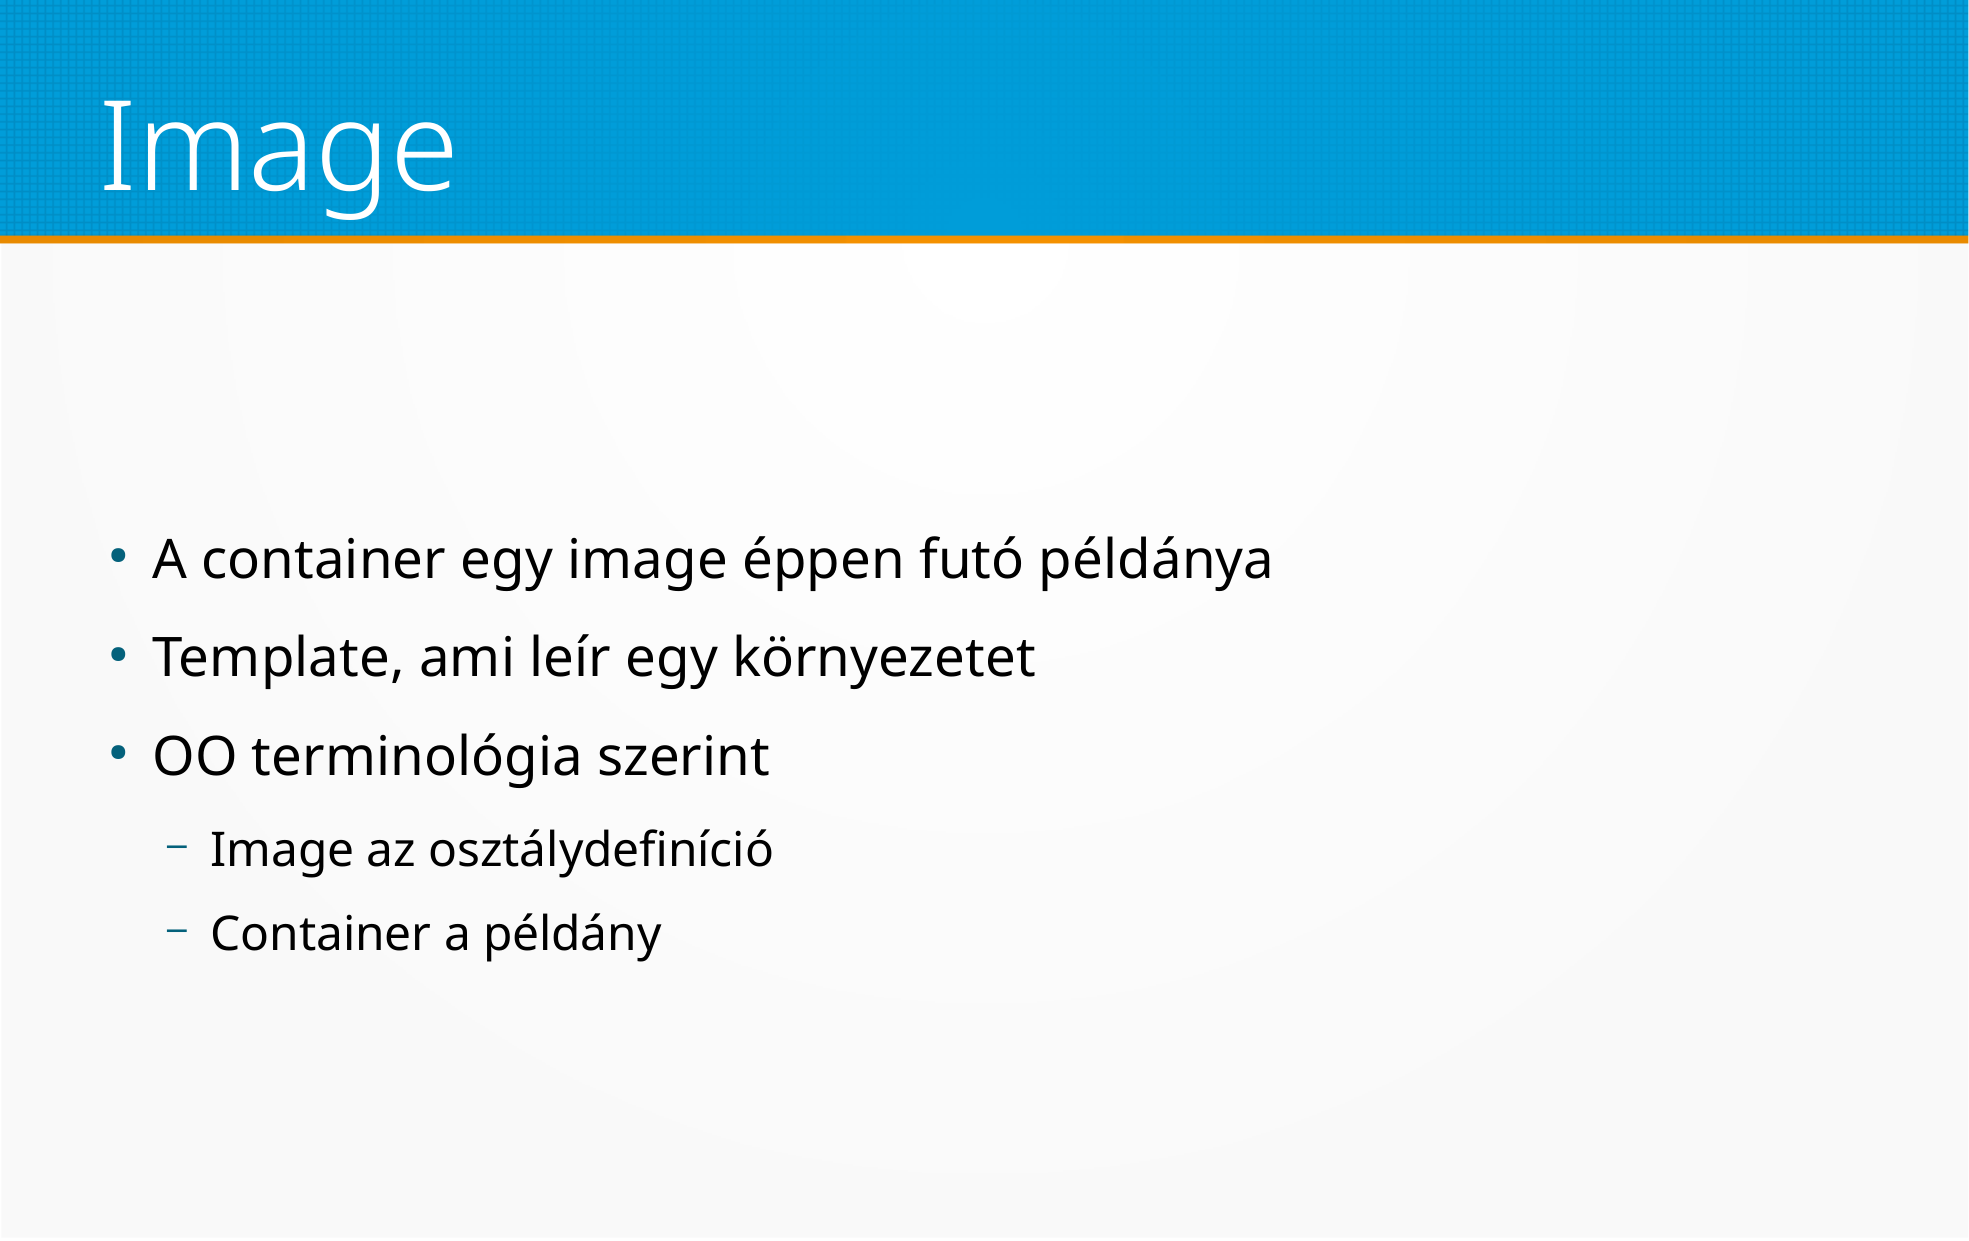

# Image
A container egy image éppen futó példánya
Template, ami leír egy környezetet
OO terminológia szerint
Image az osztálydefiníció
Container a példány